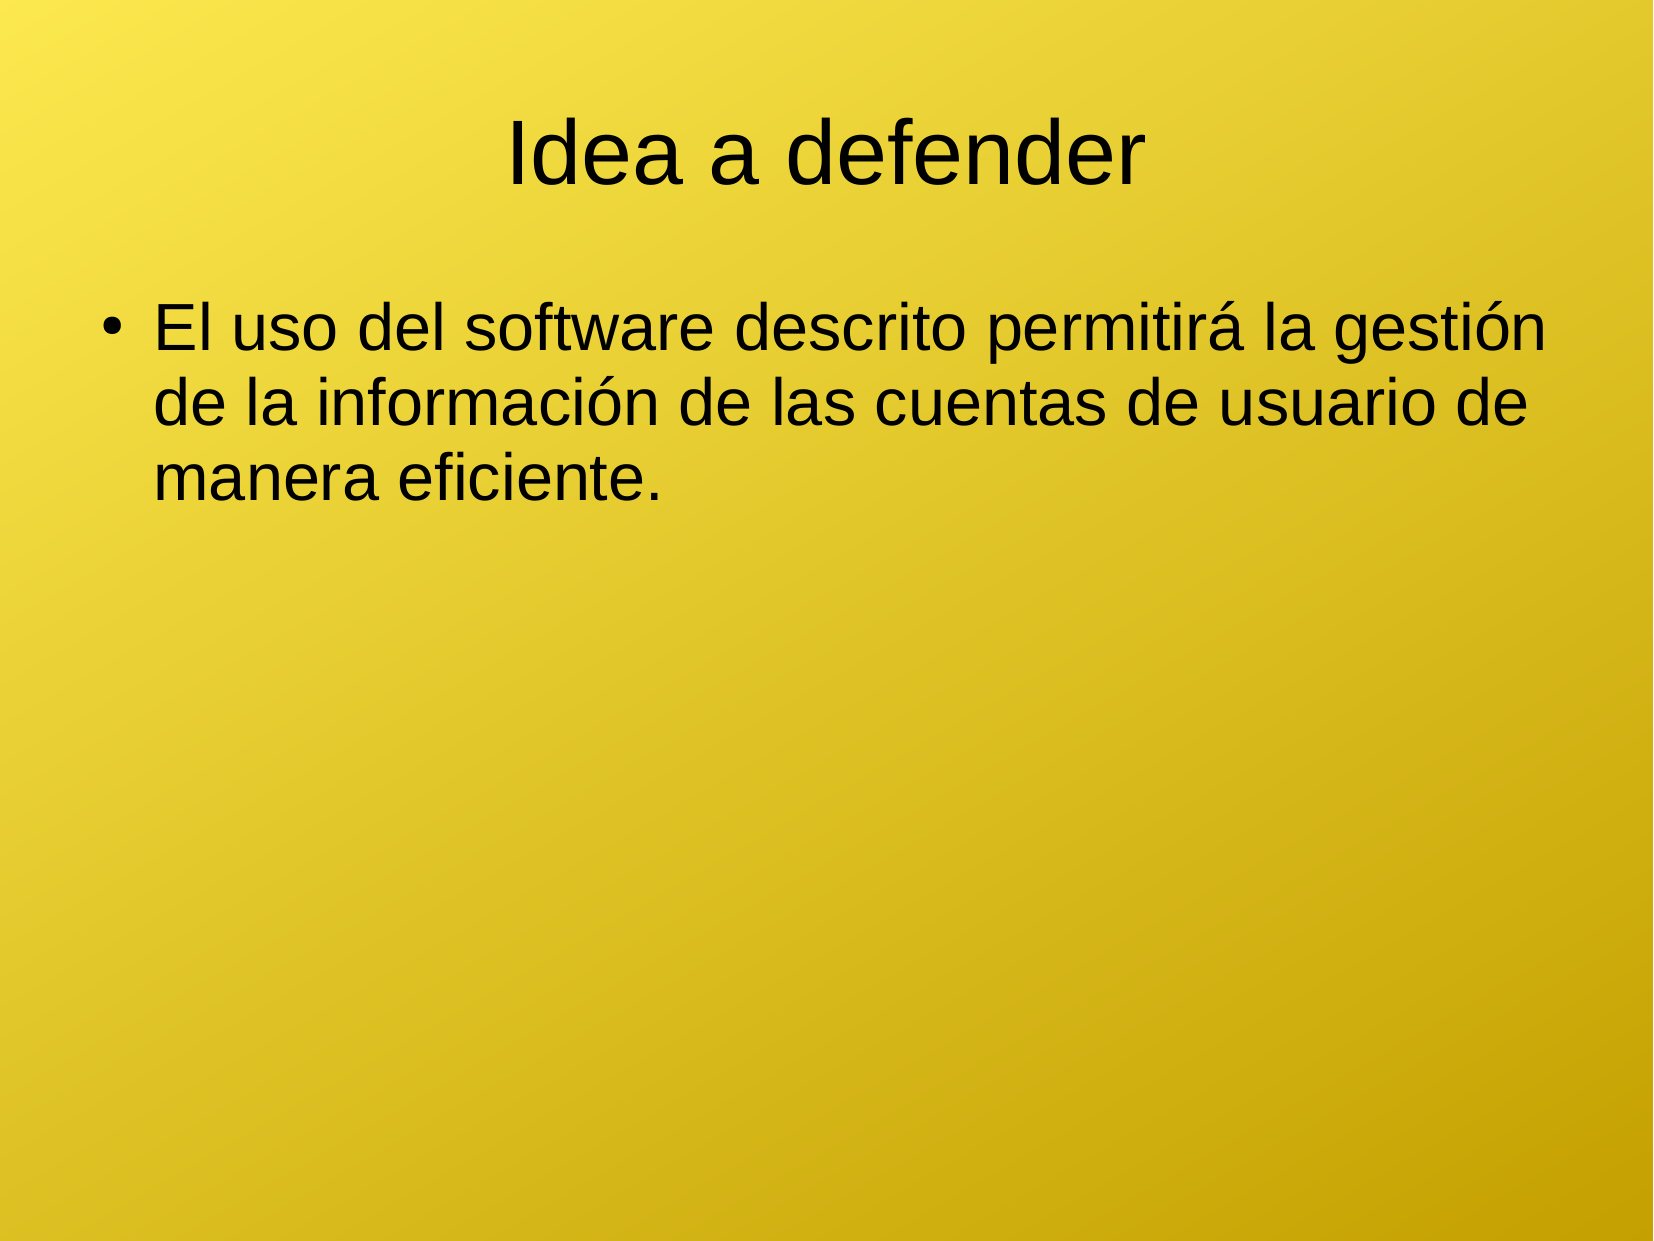

# Idea a defender
El uso del software descrito permitirá la gestión de la información de las cuentas de usuario de manera eficiente.